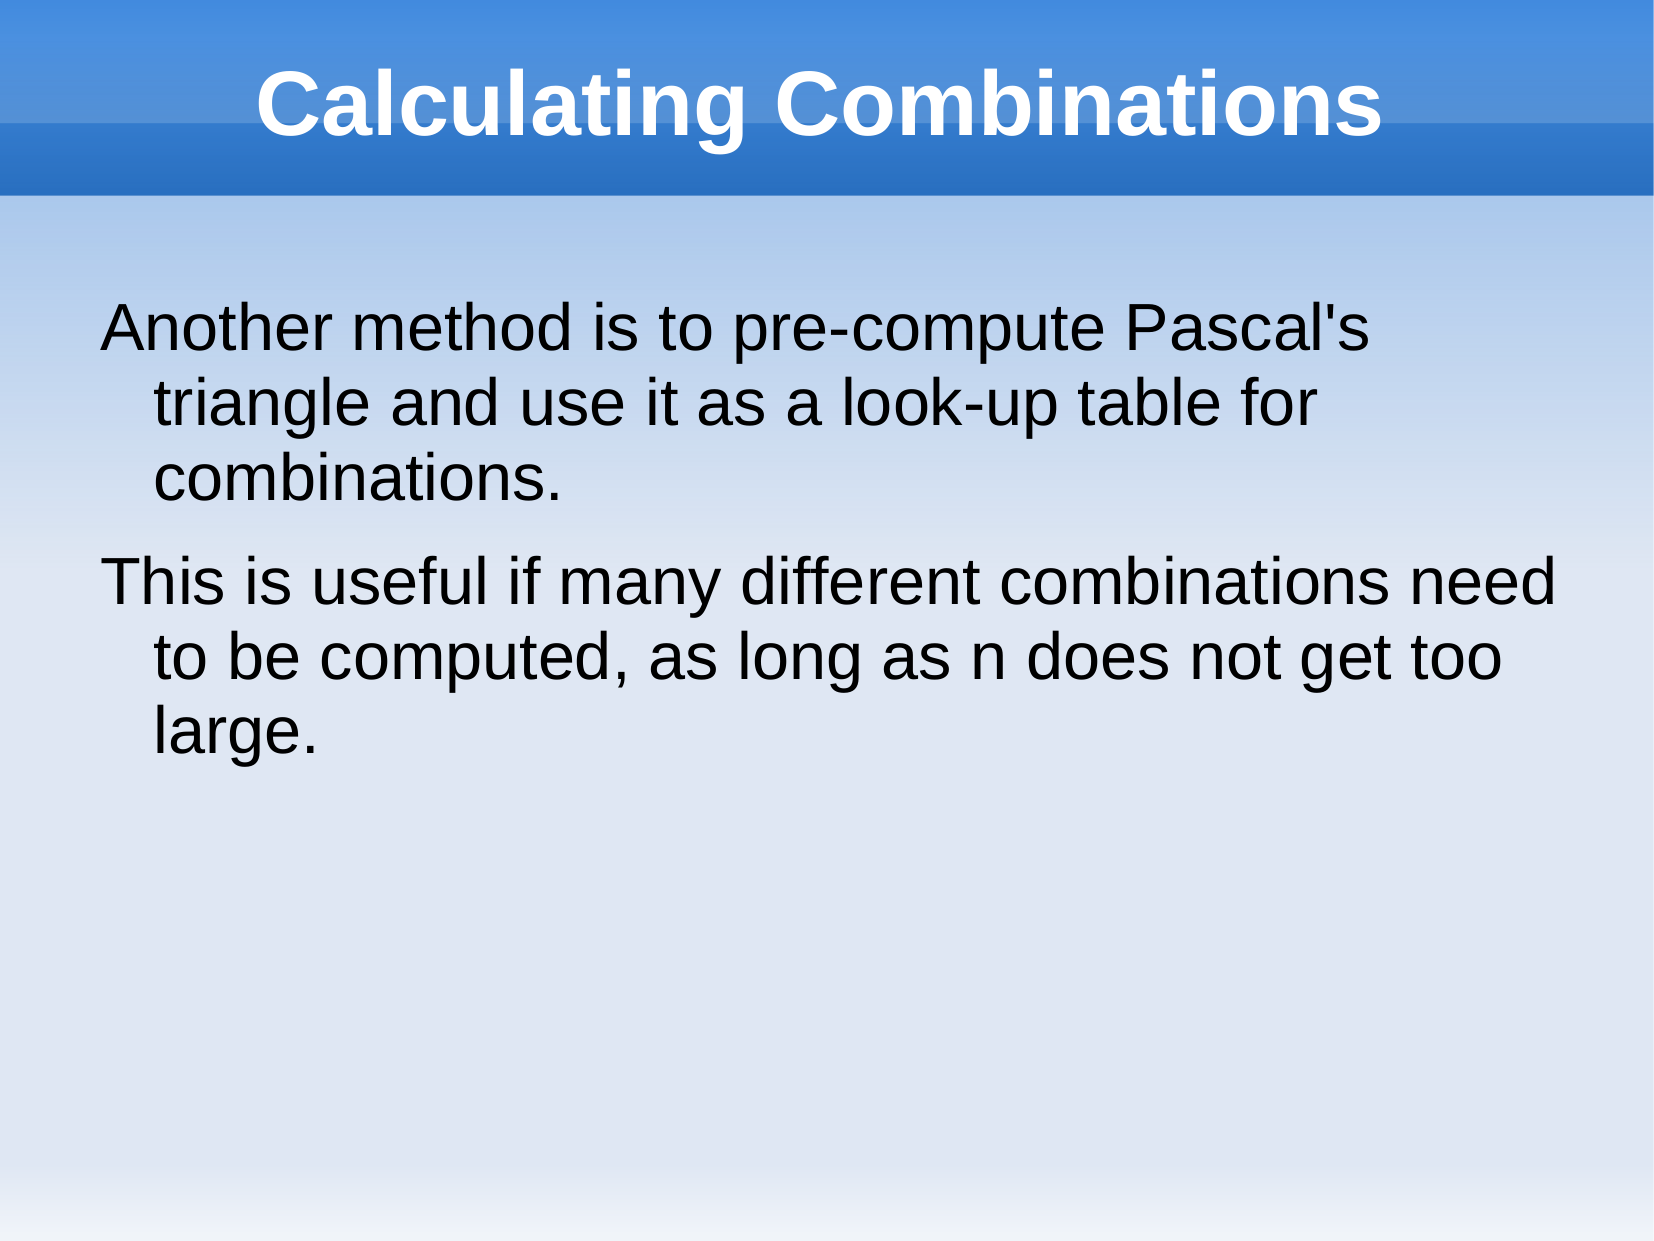

# Calculating Combinations
Another method is to pre-compute Pascal's triangle and use it as a look-up table for combinations.
This is useful if many different combinations need to be computed, as long as n does not get too large.